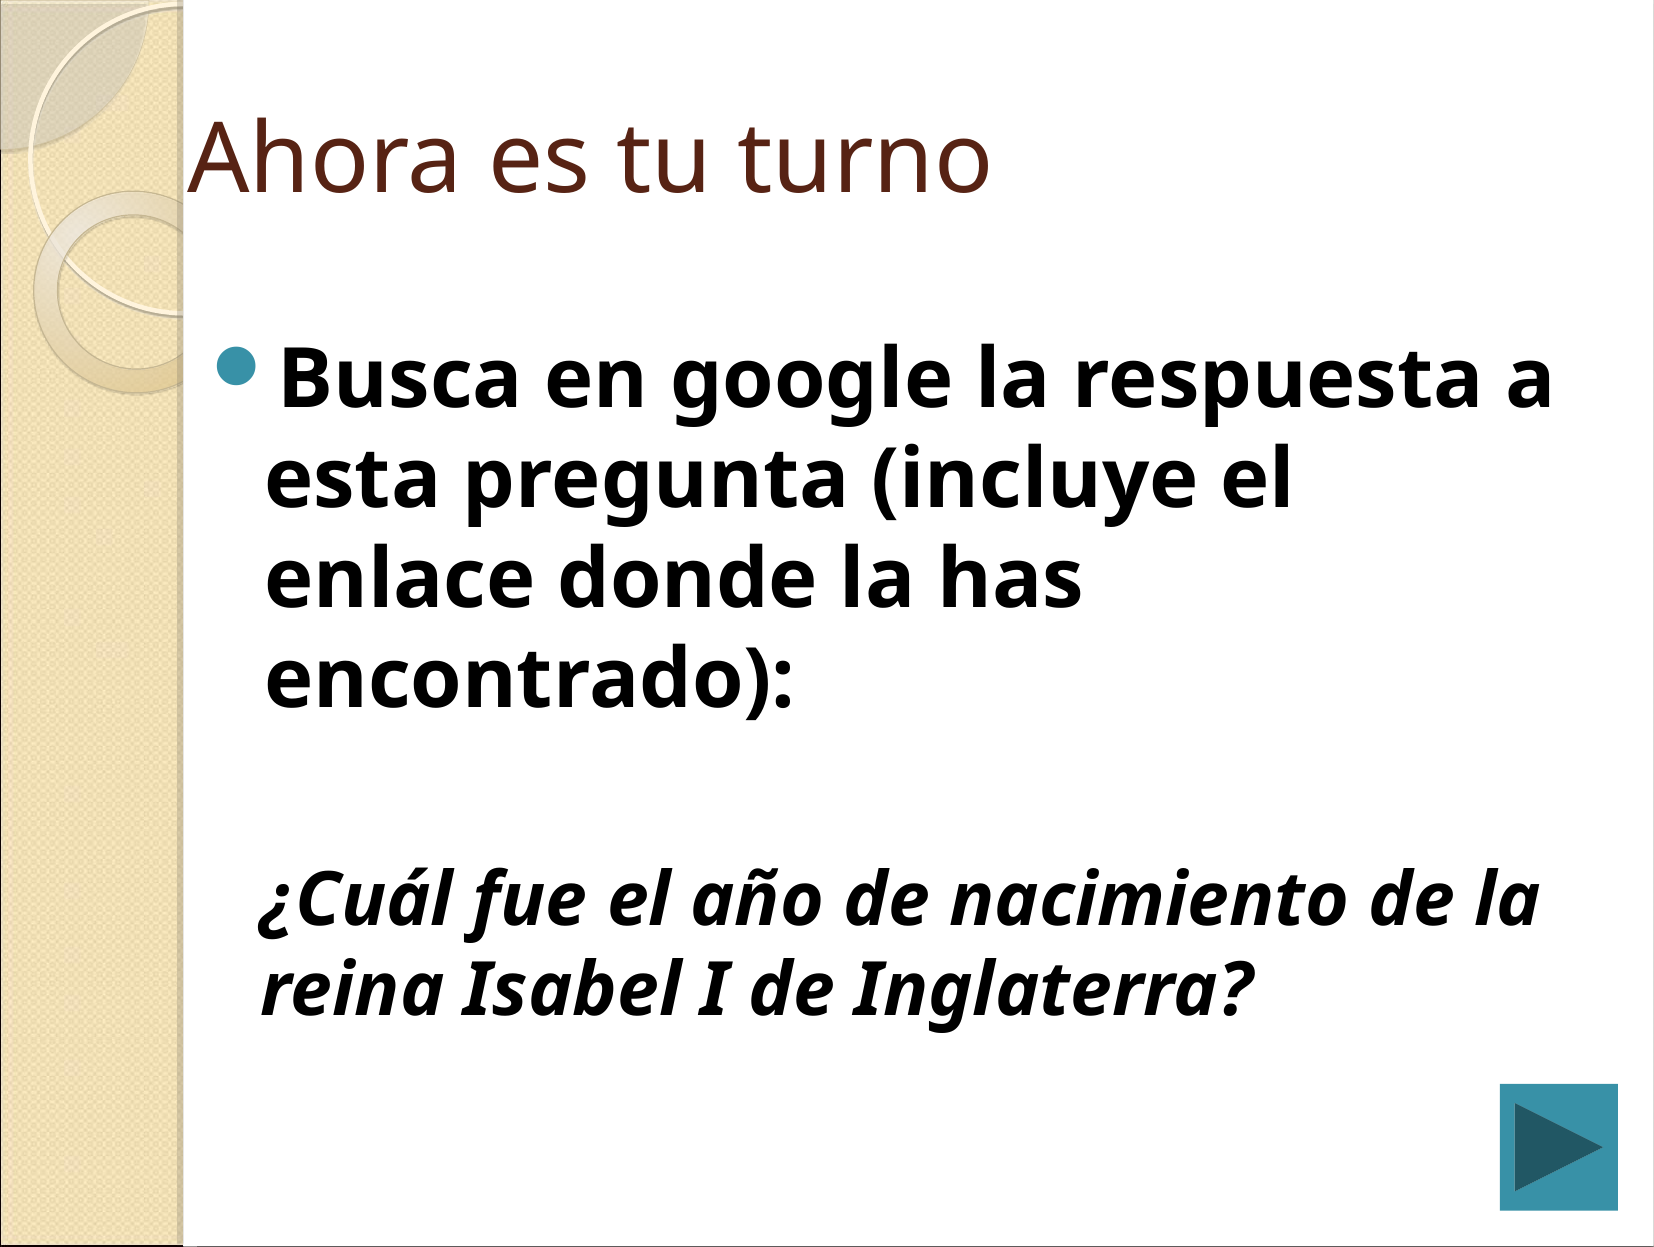

# Ahora es tu turno
Busca en google la respuesta a esta pregunta (incluye el enlace donde la has encontrado):
¿Cuál fue el año de nacimiento de la reina Isabel I de Inglaterra?